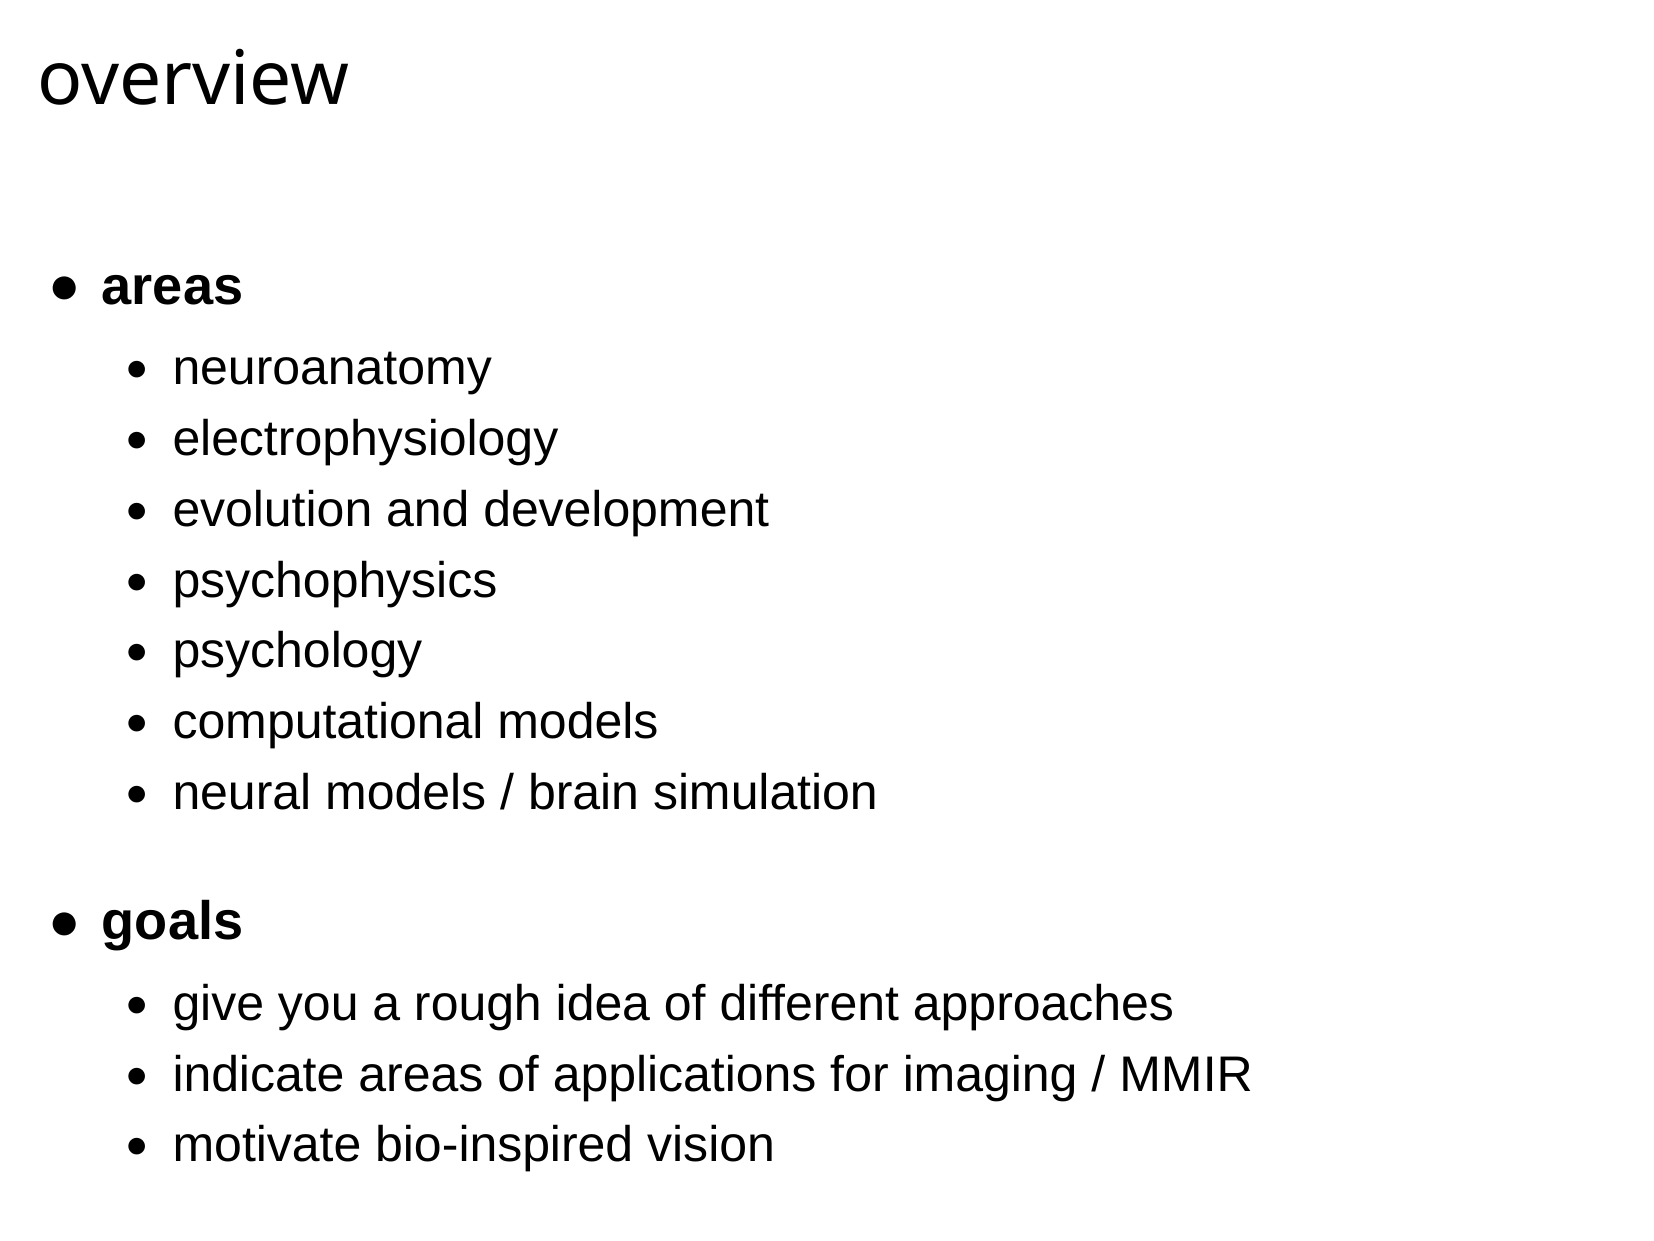

# overview
areas
neuroanatomy
electrophysiology
evolution and development
psychophysics
psychology
computational models
neural models / brain simulation
goals
give you a rough idea of different approaches
indicate areas of applications for imaging / MMIR
motivate bio-inspired vision